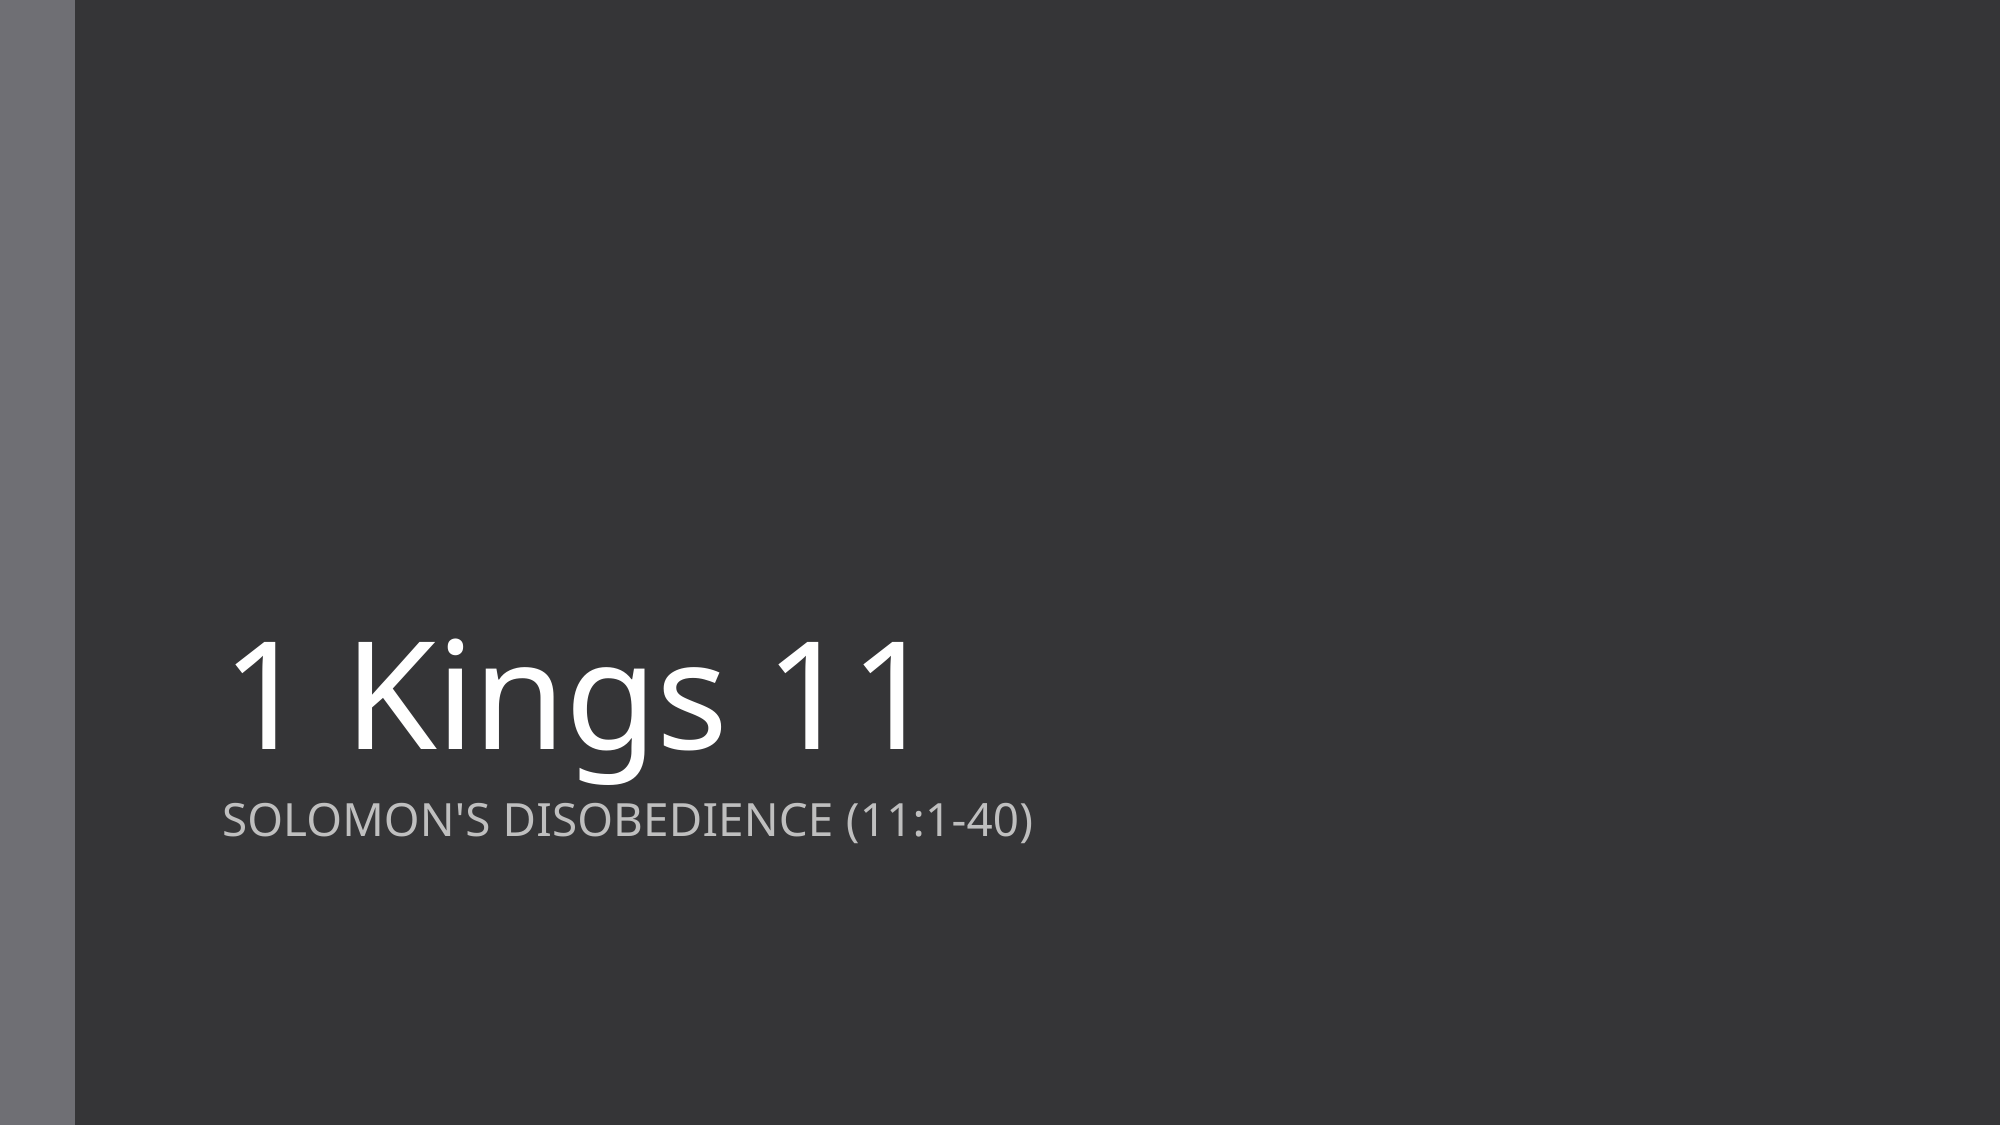

# 1 Kings 11
SOLOMON'S DISOBEDIENCE (11:1-40)